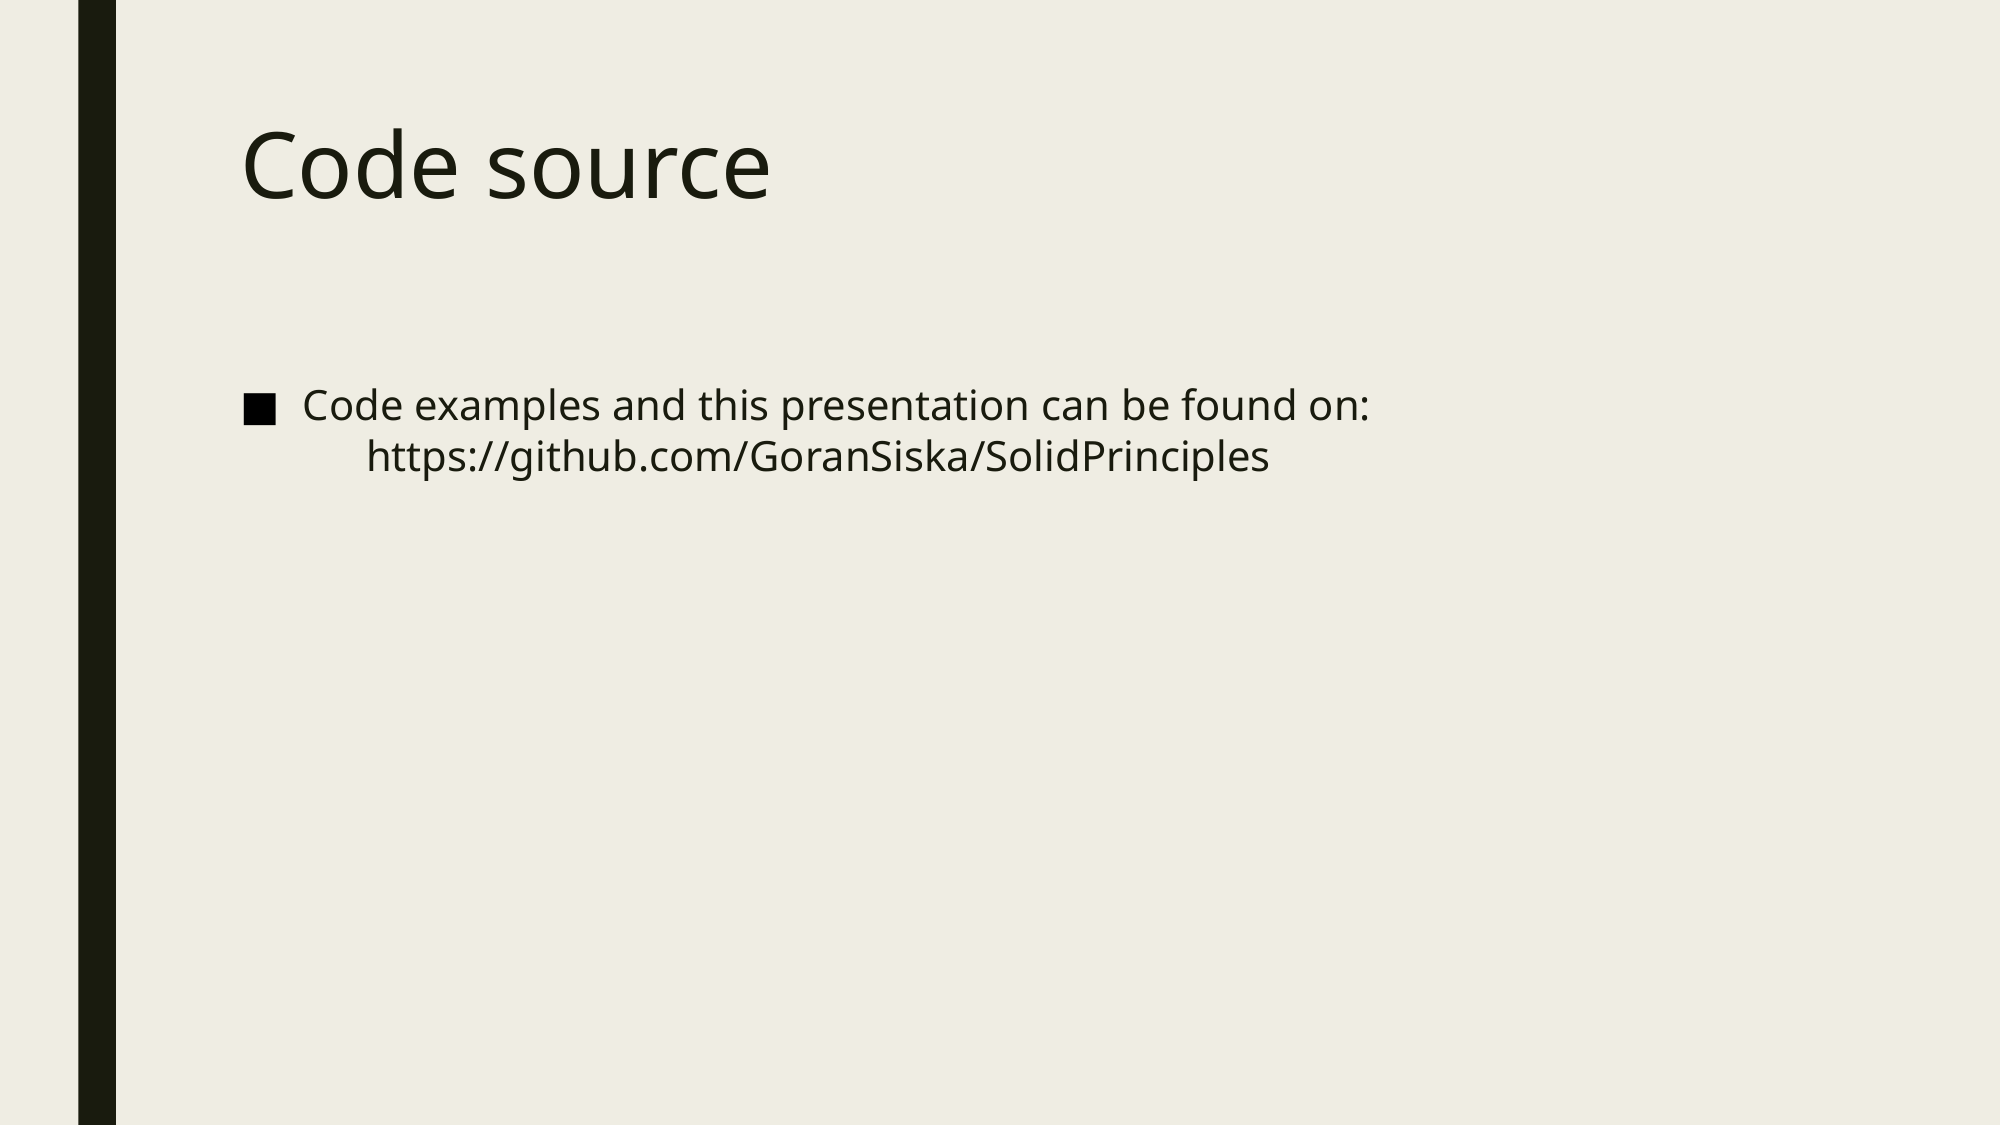

# Code source
Code examples and this presentation can be found on: https://github.com/GoranSiska/SolidPrinciples